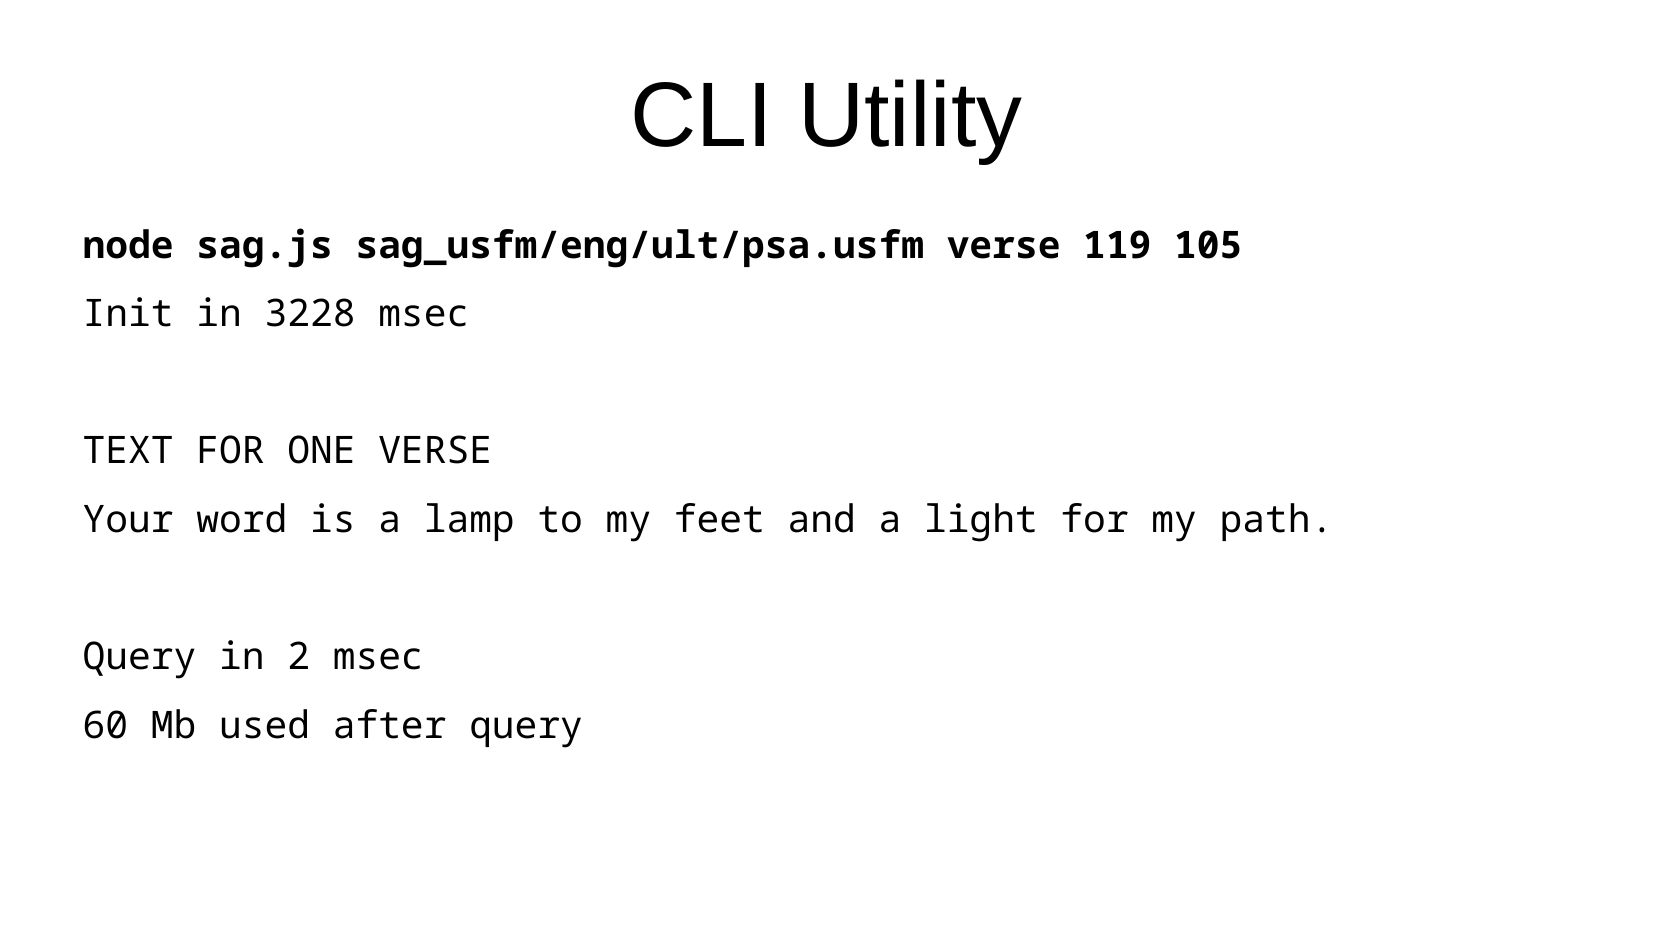

# CLI Utility
node sag.js sag_usfm/eng/ult/psa.usfm verse 119 105
Init in 3228 msec
TEXT FOR ONE VERSE
Your word is a lamp to my feet and a light for my path.
Query in 2 msec
60 Mb used after query